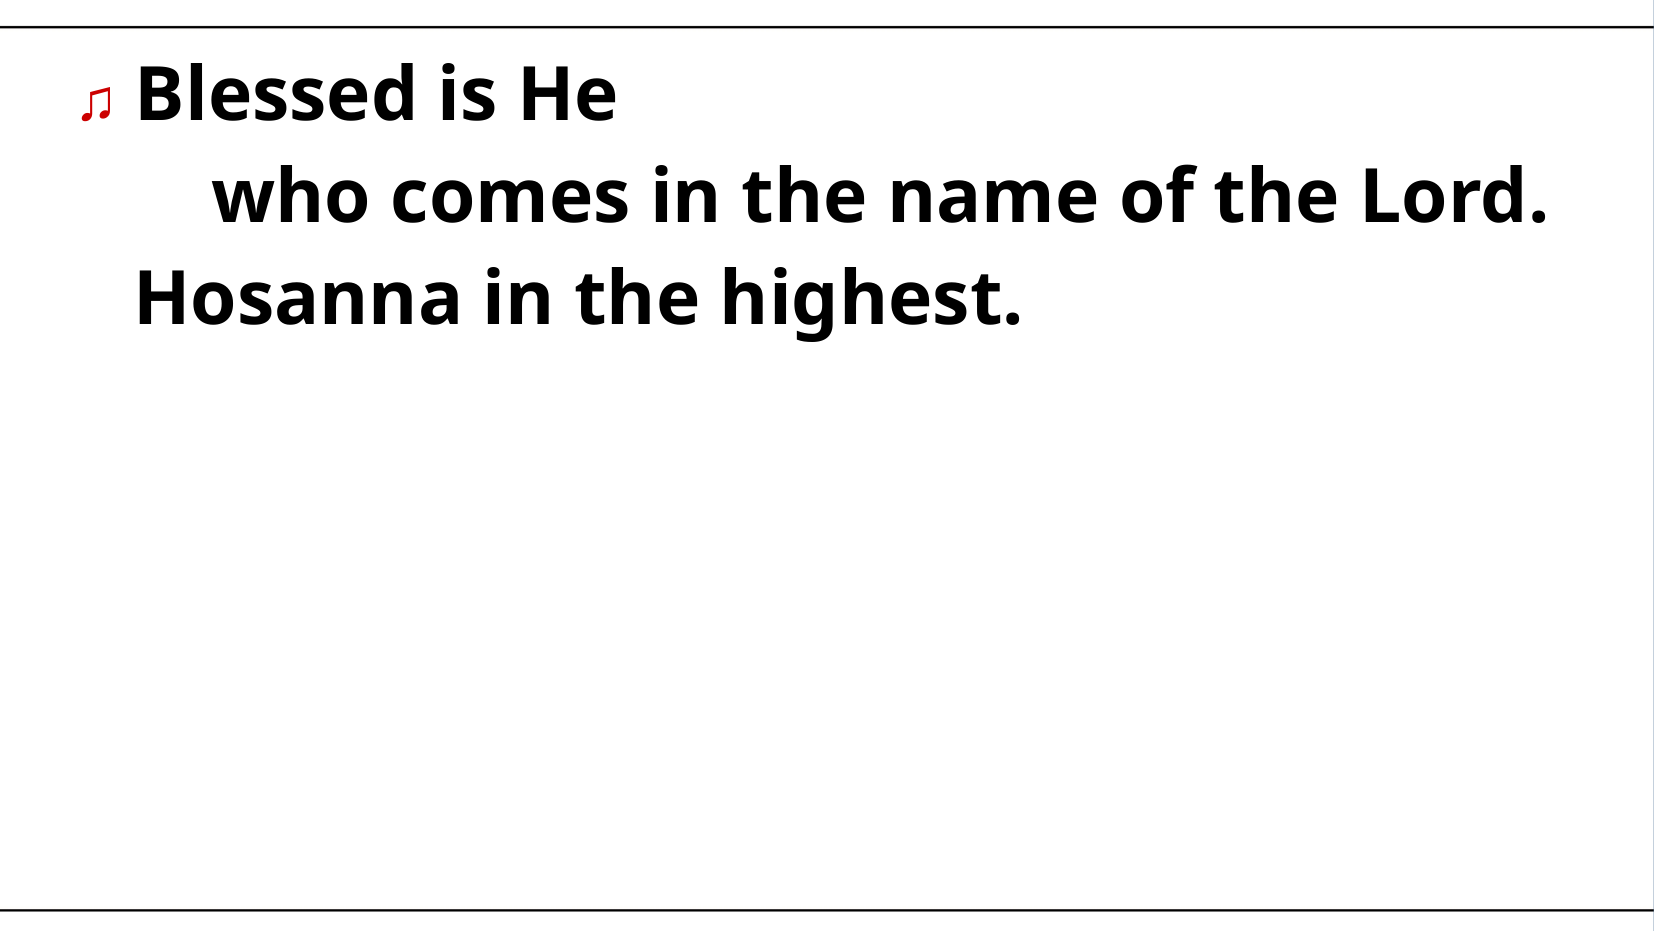

♫ Blessed is He
 who comes in the name of the Lord.
 Hosanna in the highest.